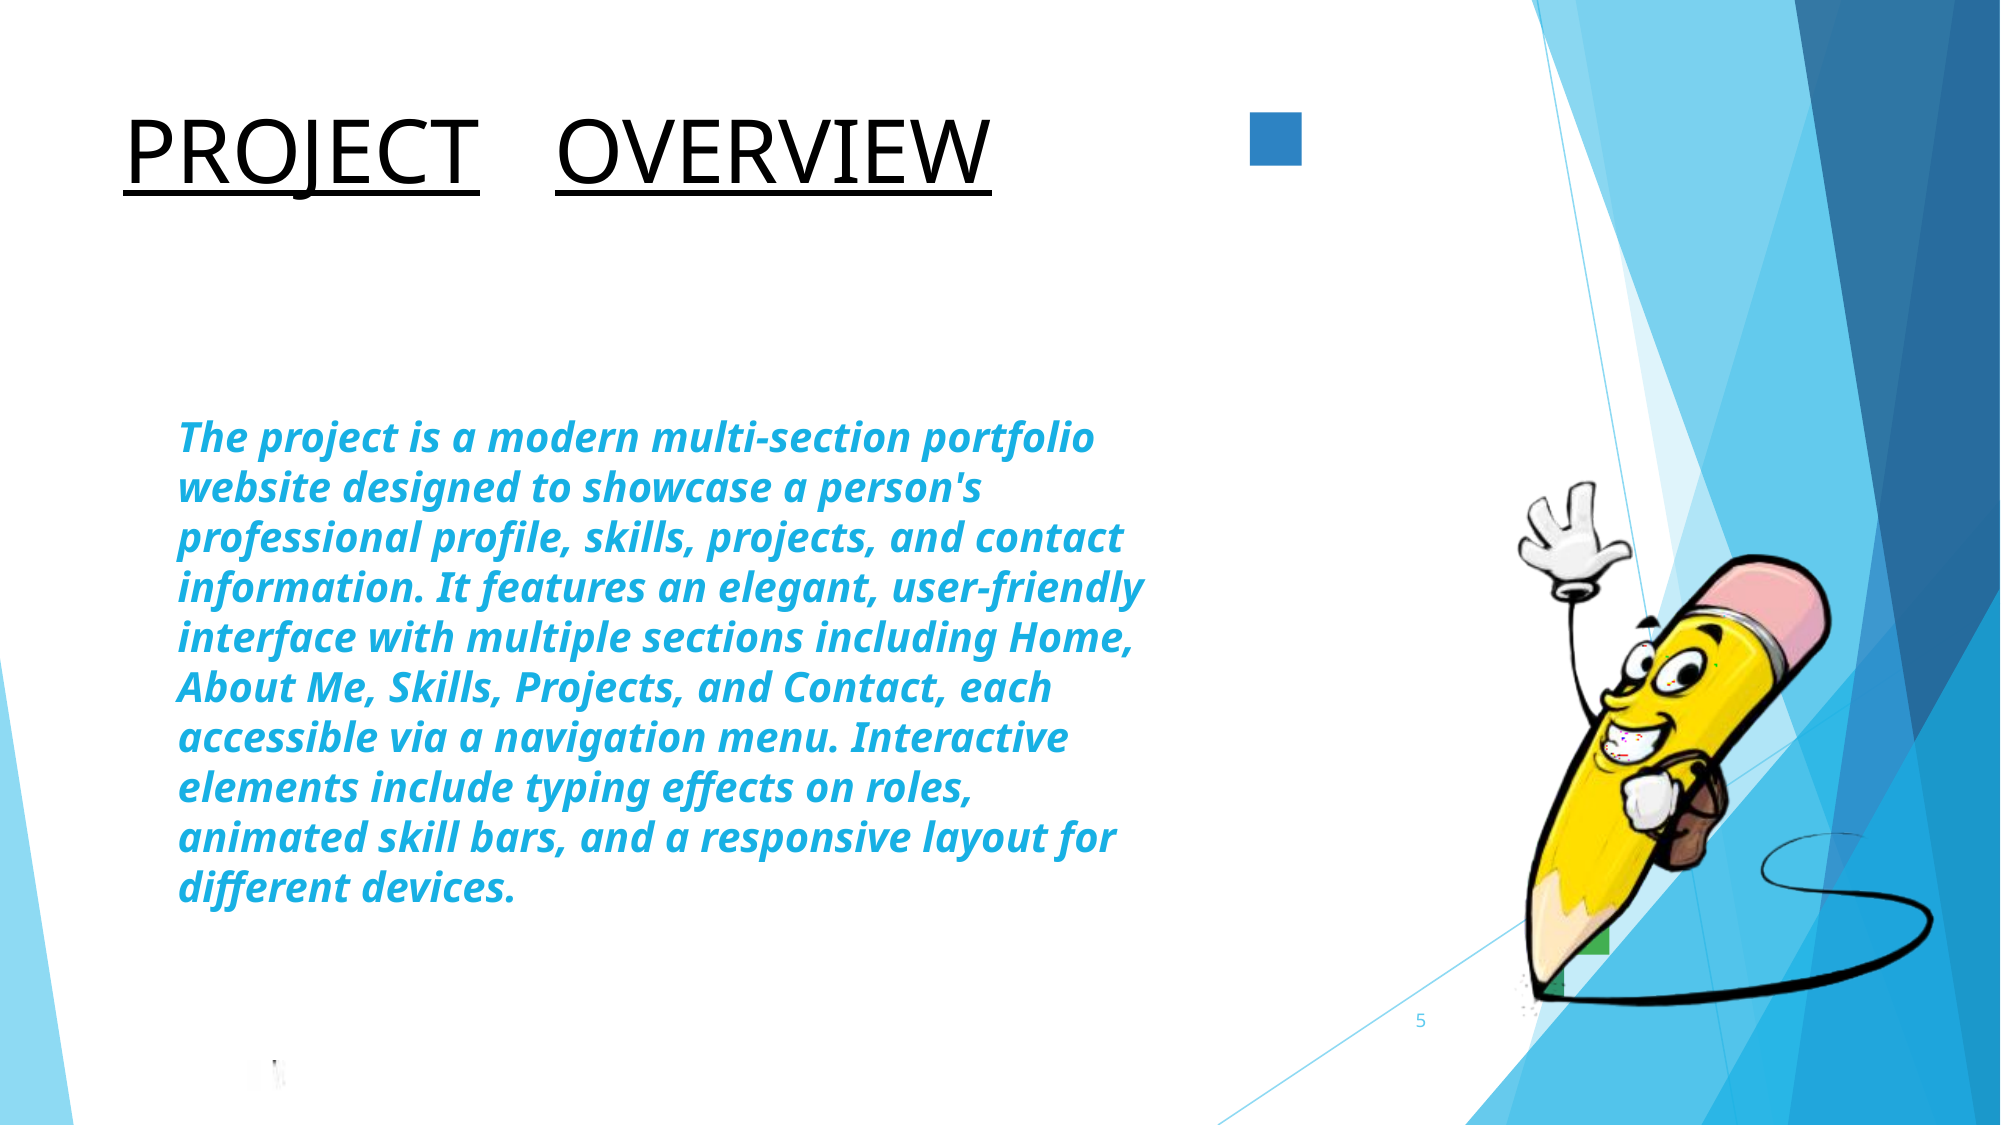

# PROJECT	OVERVIEW
The project is a modern multi-section portfolio website designed to showcase a person's professional profile, skills, projects, and contact information. It features an elegant, user-friendly interface with multiple sections including Home, About Me, Skills, Projects, and Contact, each accessible via a navigation menu. Interactive elements include typing effects on roles, animated skill bars, and a responsive layout for different devices.